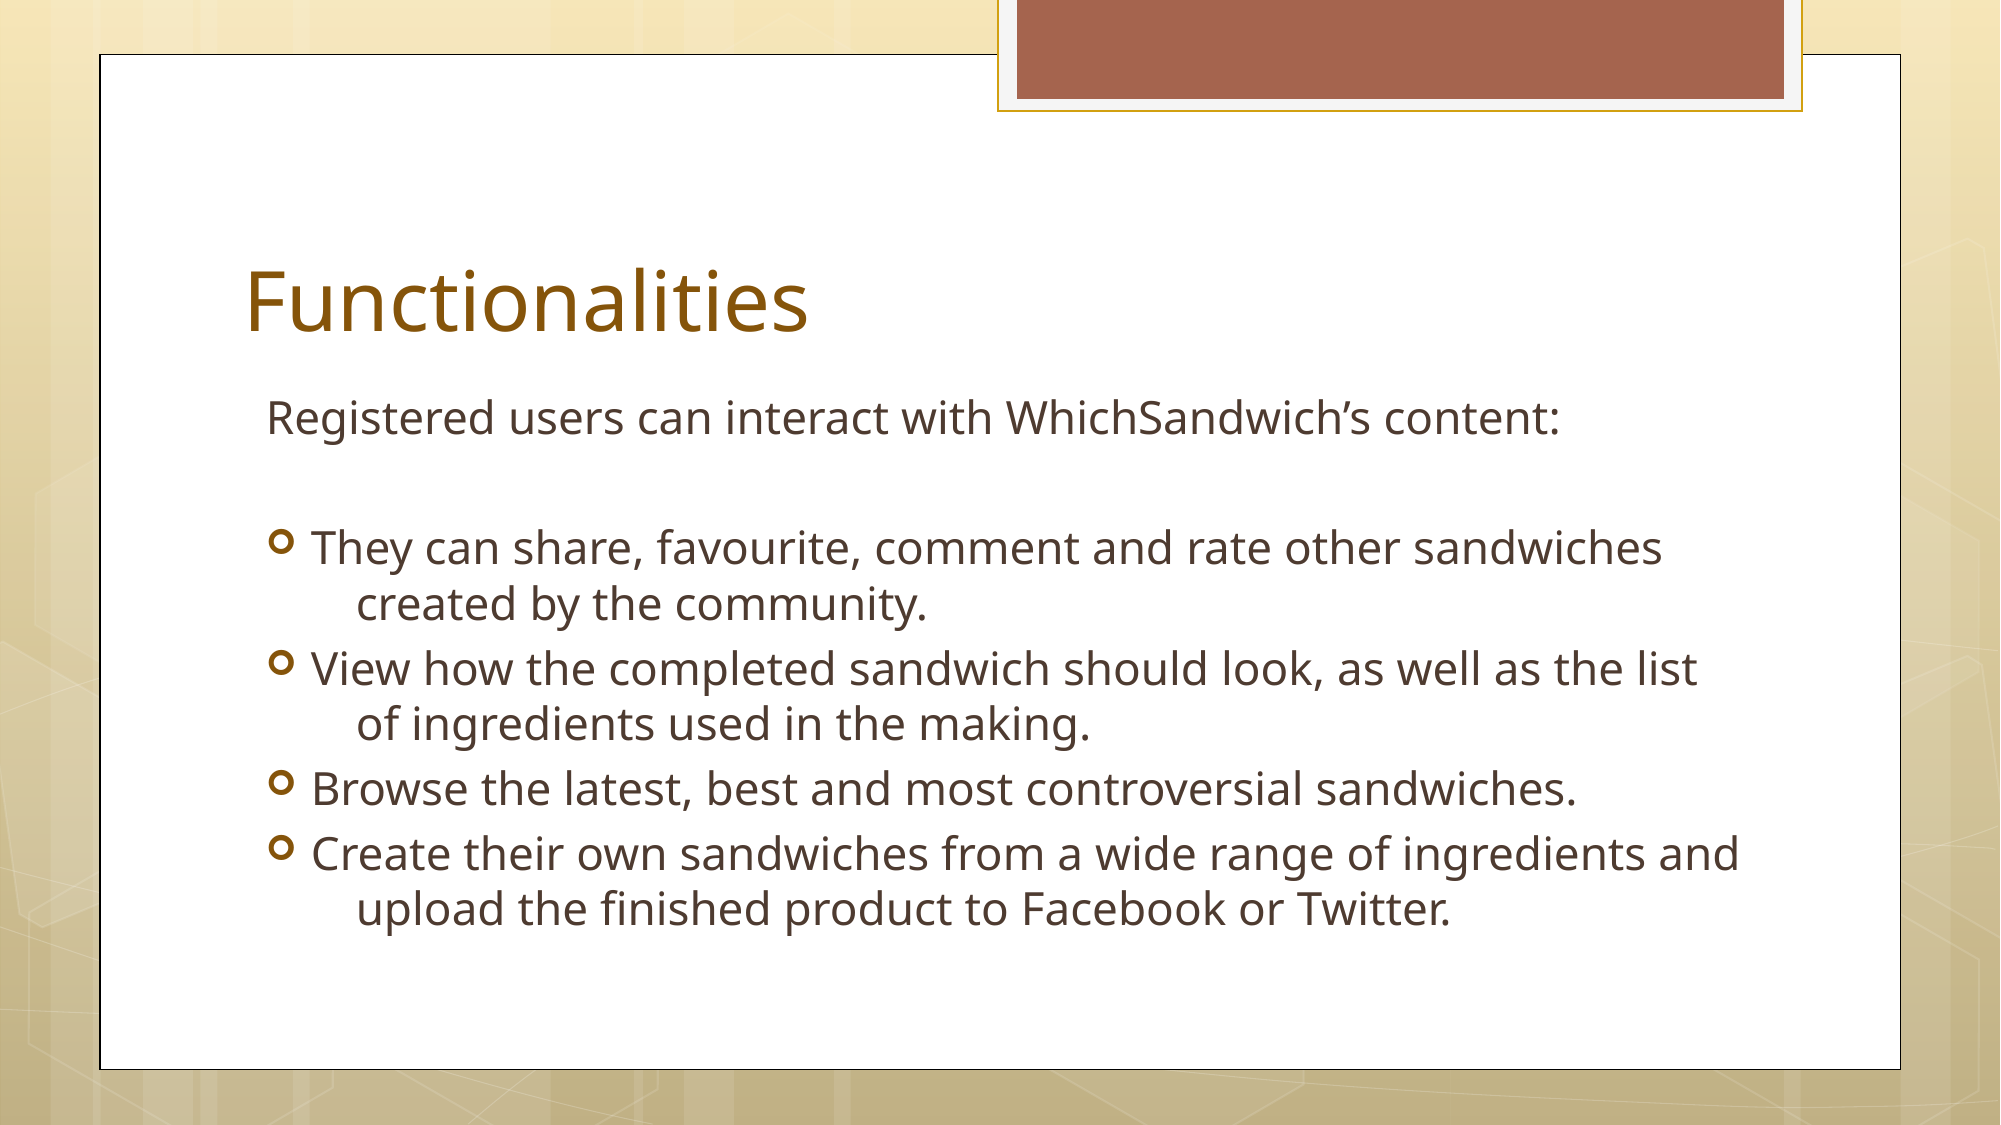

# Functionalities
Registered users can interact with WhichSandwich’s content:
They can share, favourite, comment and rate other sandwiches created by the community.
View how the completed sandwich should look, as well as the list of ingredients used in the making.
Browse the latest, best and most controversial sandwiches.
Create their own sandwiches from a wide range of ingredients and upload the finished product to Facebook or Twitter.